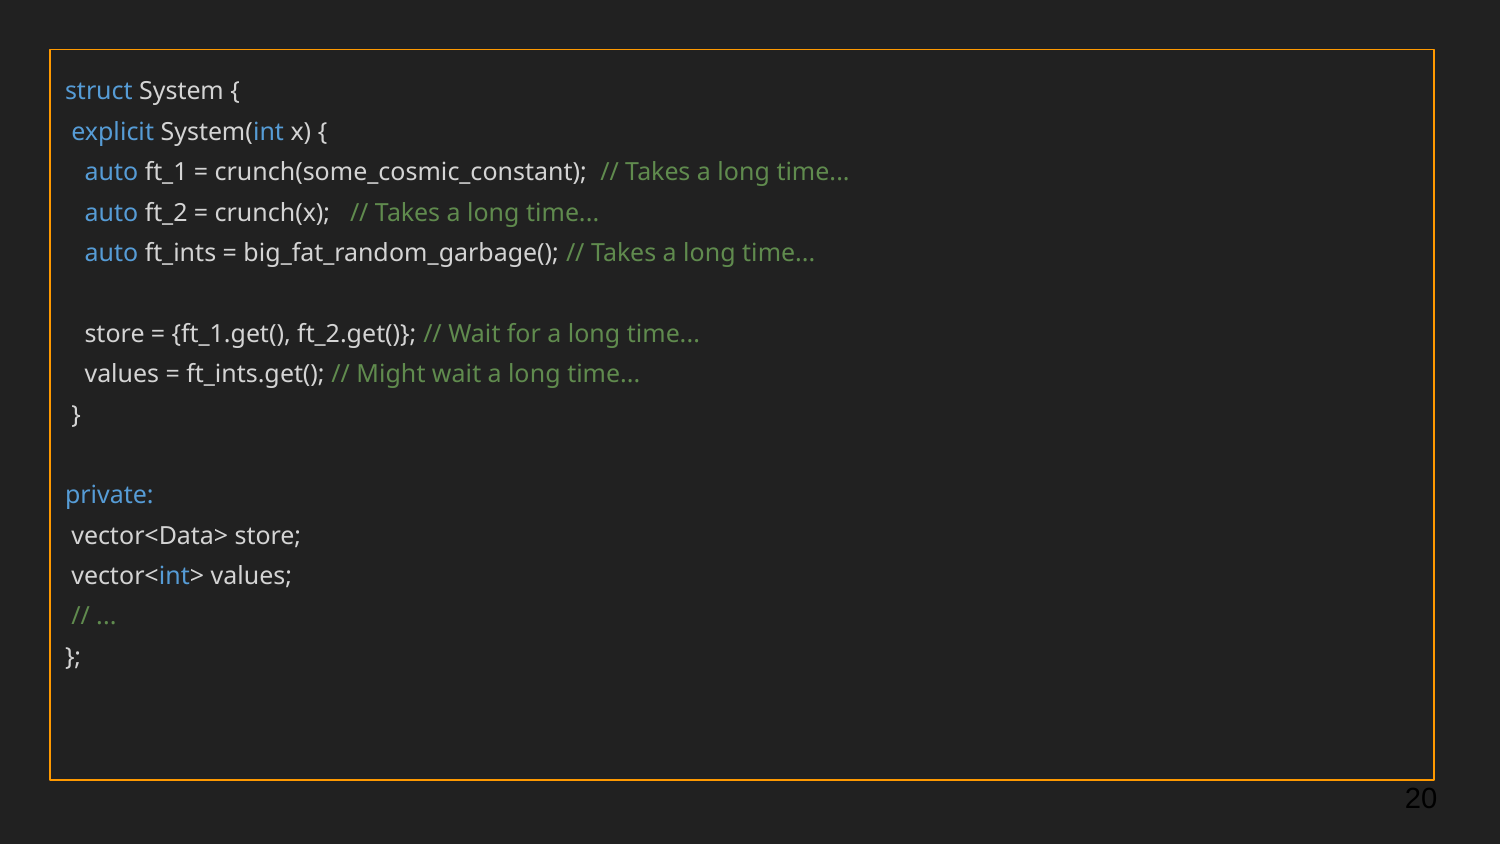

# struct System {
 explicit System(int x) {
 auto ft_1 = crunch(some_cosmic_constant); // Takes a long time...
 auto ft_2 = crunch(x); // Takes a long time...
 auto ft_ints = big_fat_random_garbage(); // Takes a long time...
 store = {ft_1.get(), ft_2.get()}; // Wait for a long time...
 values = ft_ints.get(); // Might wait a long time...
 }
private:
 vector<Data> store;
 vector<int> values;
 // ...
};